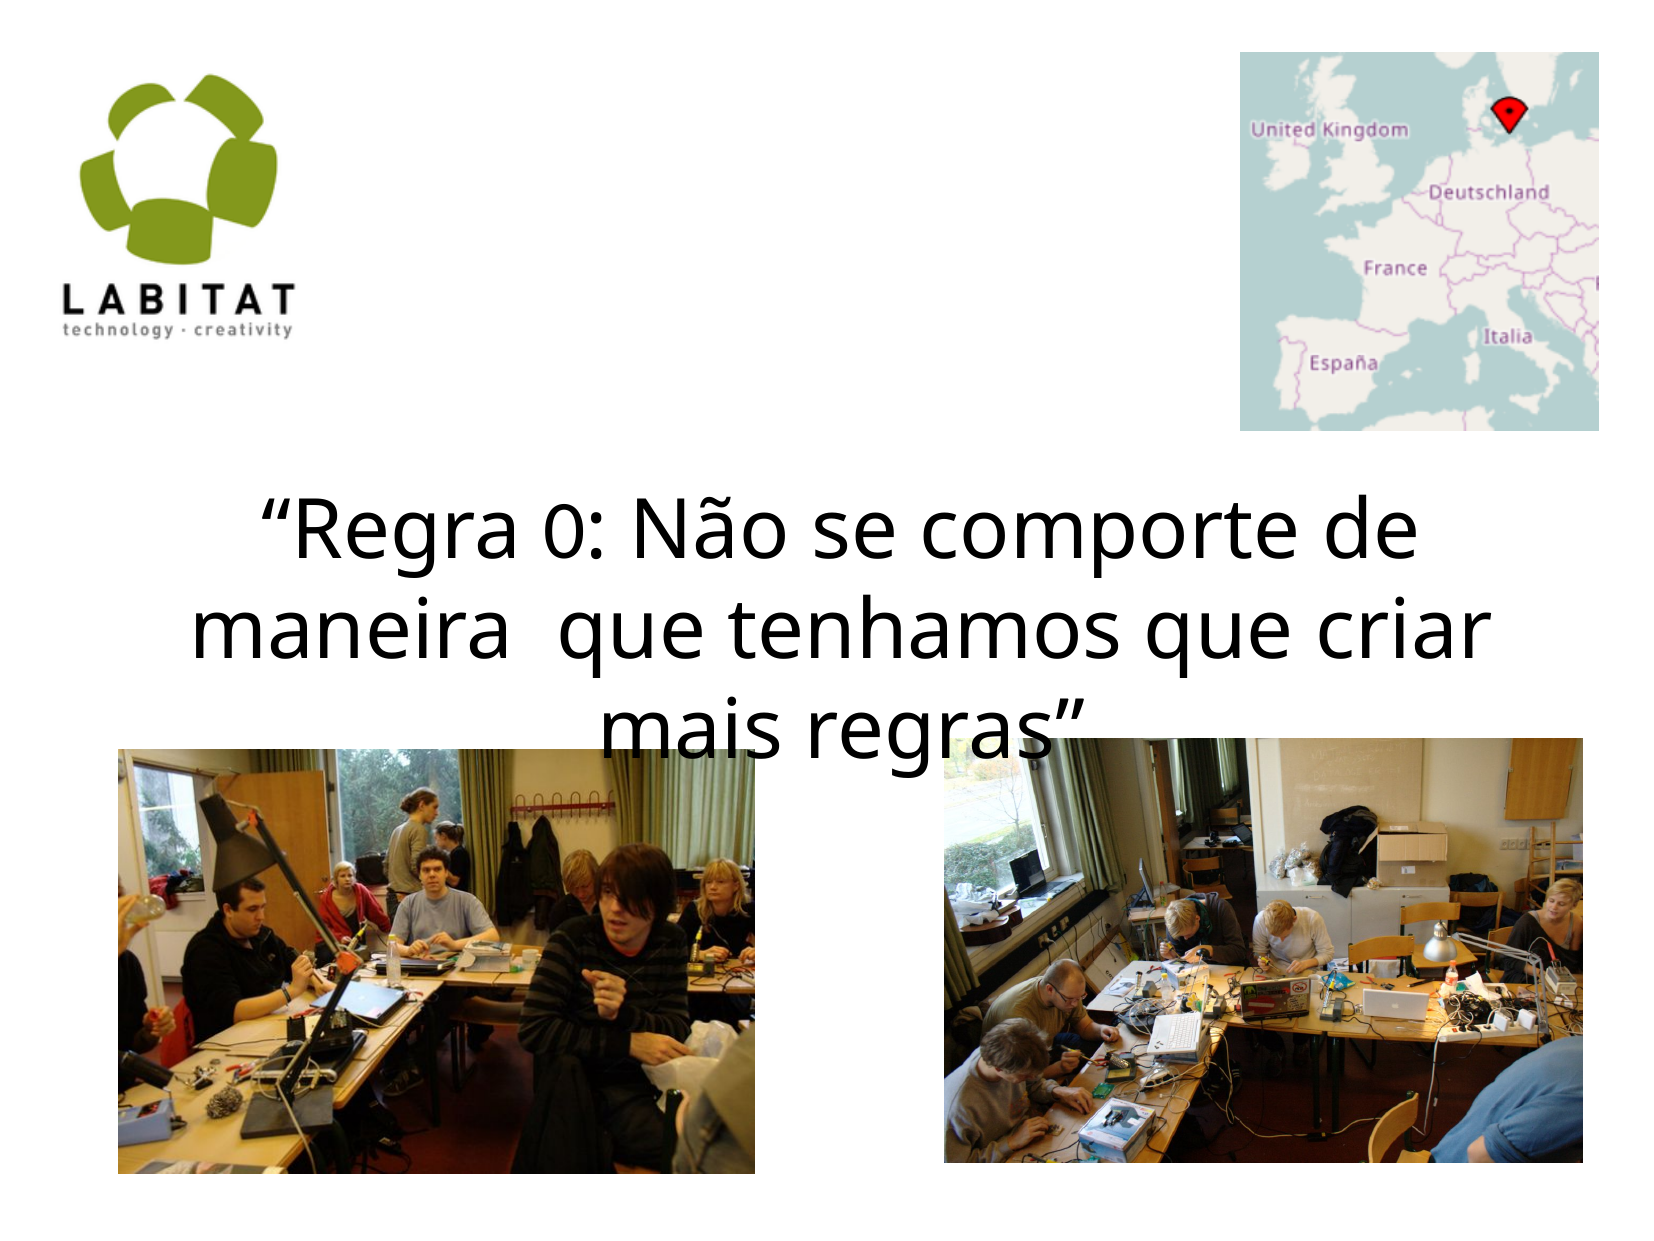

“Regra 0: Não se comporte de maneira que tenhamos que criar mais regras”